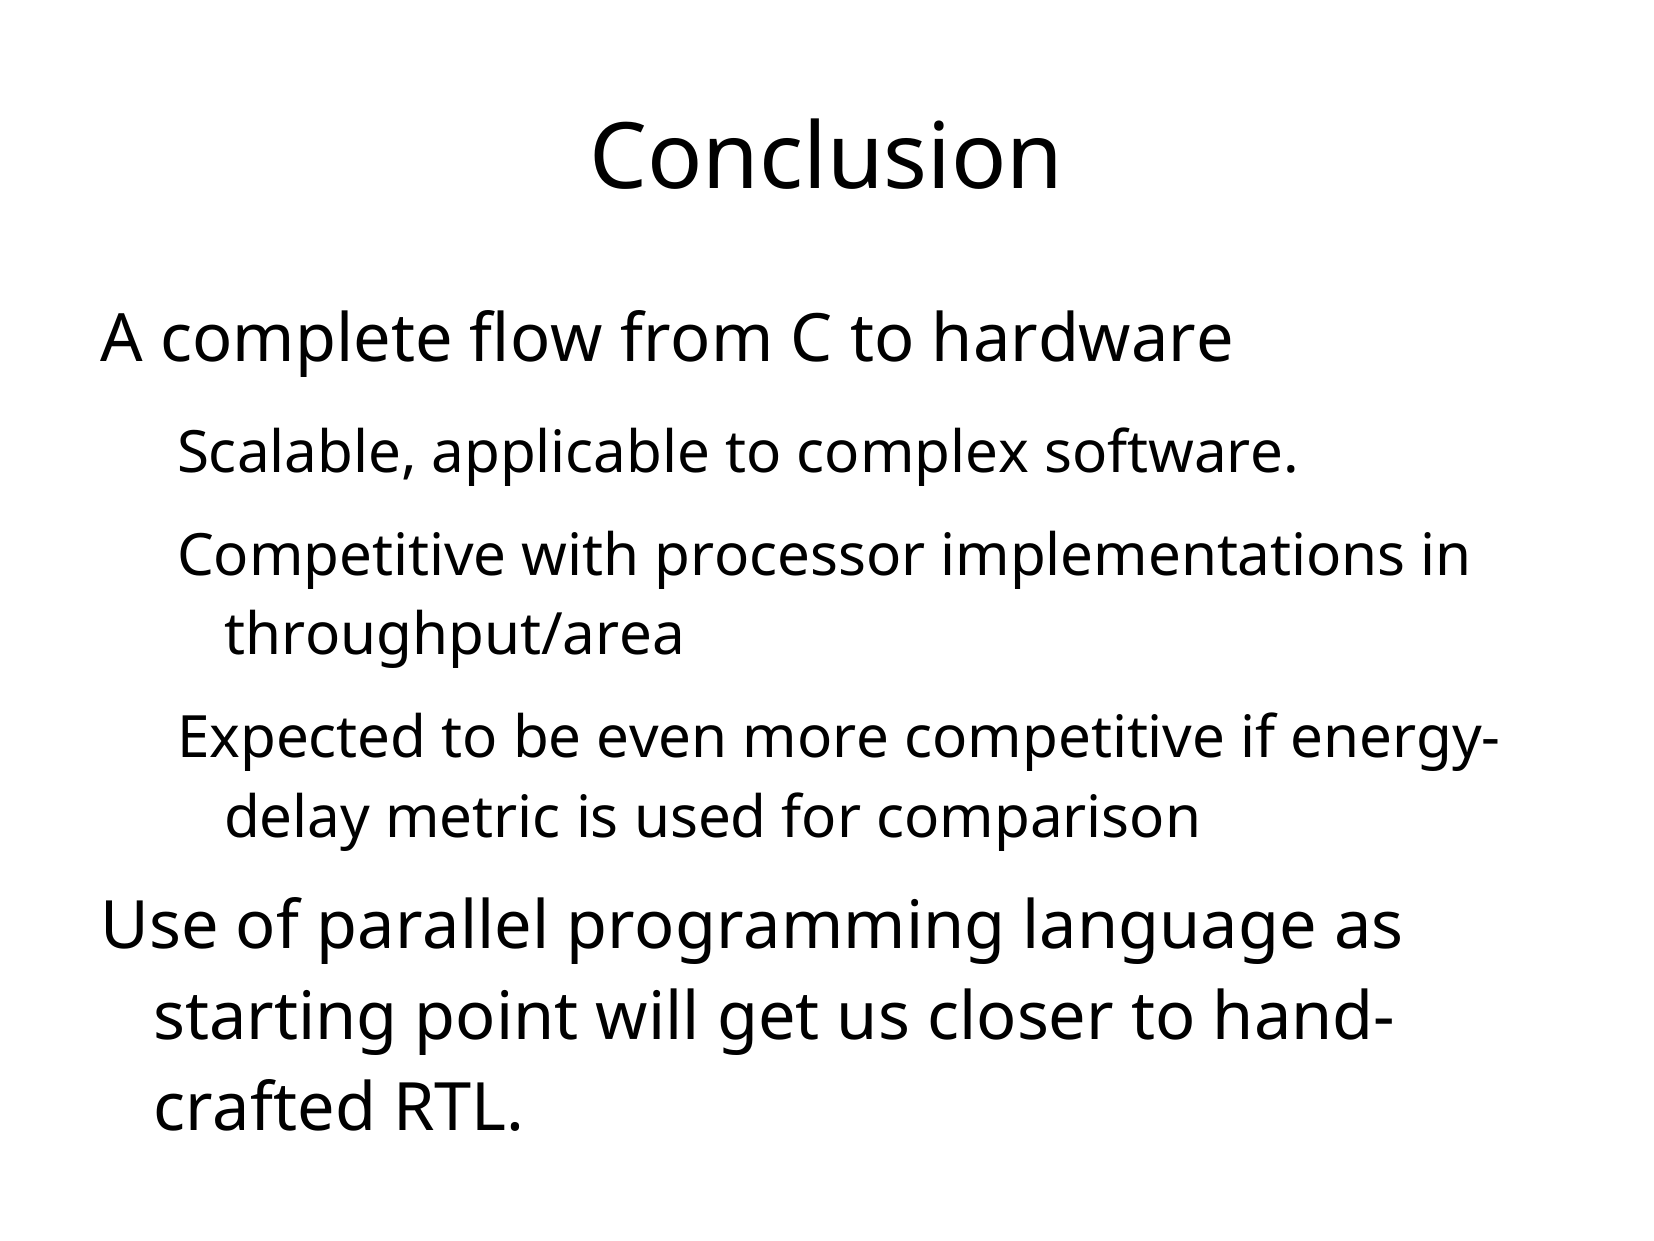

# Conclusion
A complete flow from C to hardware
Scalable, applicable to complex software.
Competitive with processor implementations in throughput/area
Expected to be even more competitive if energy-delay metric is used for comparison
Use of parallel programming language as starting point will get us closer to hand-crafted RTL.